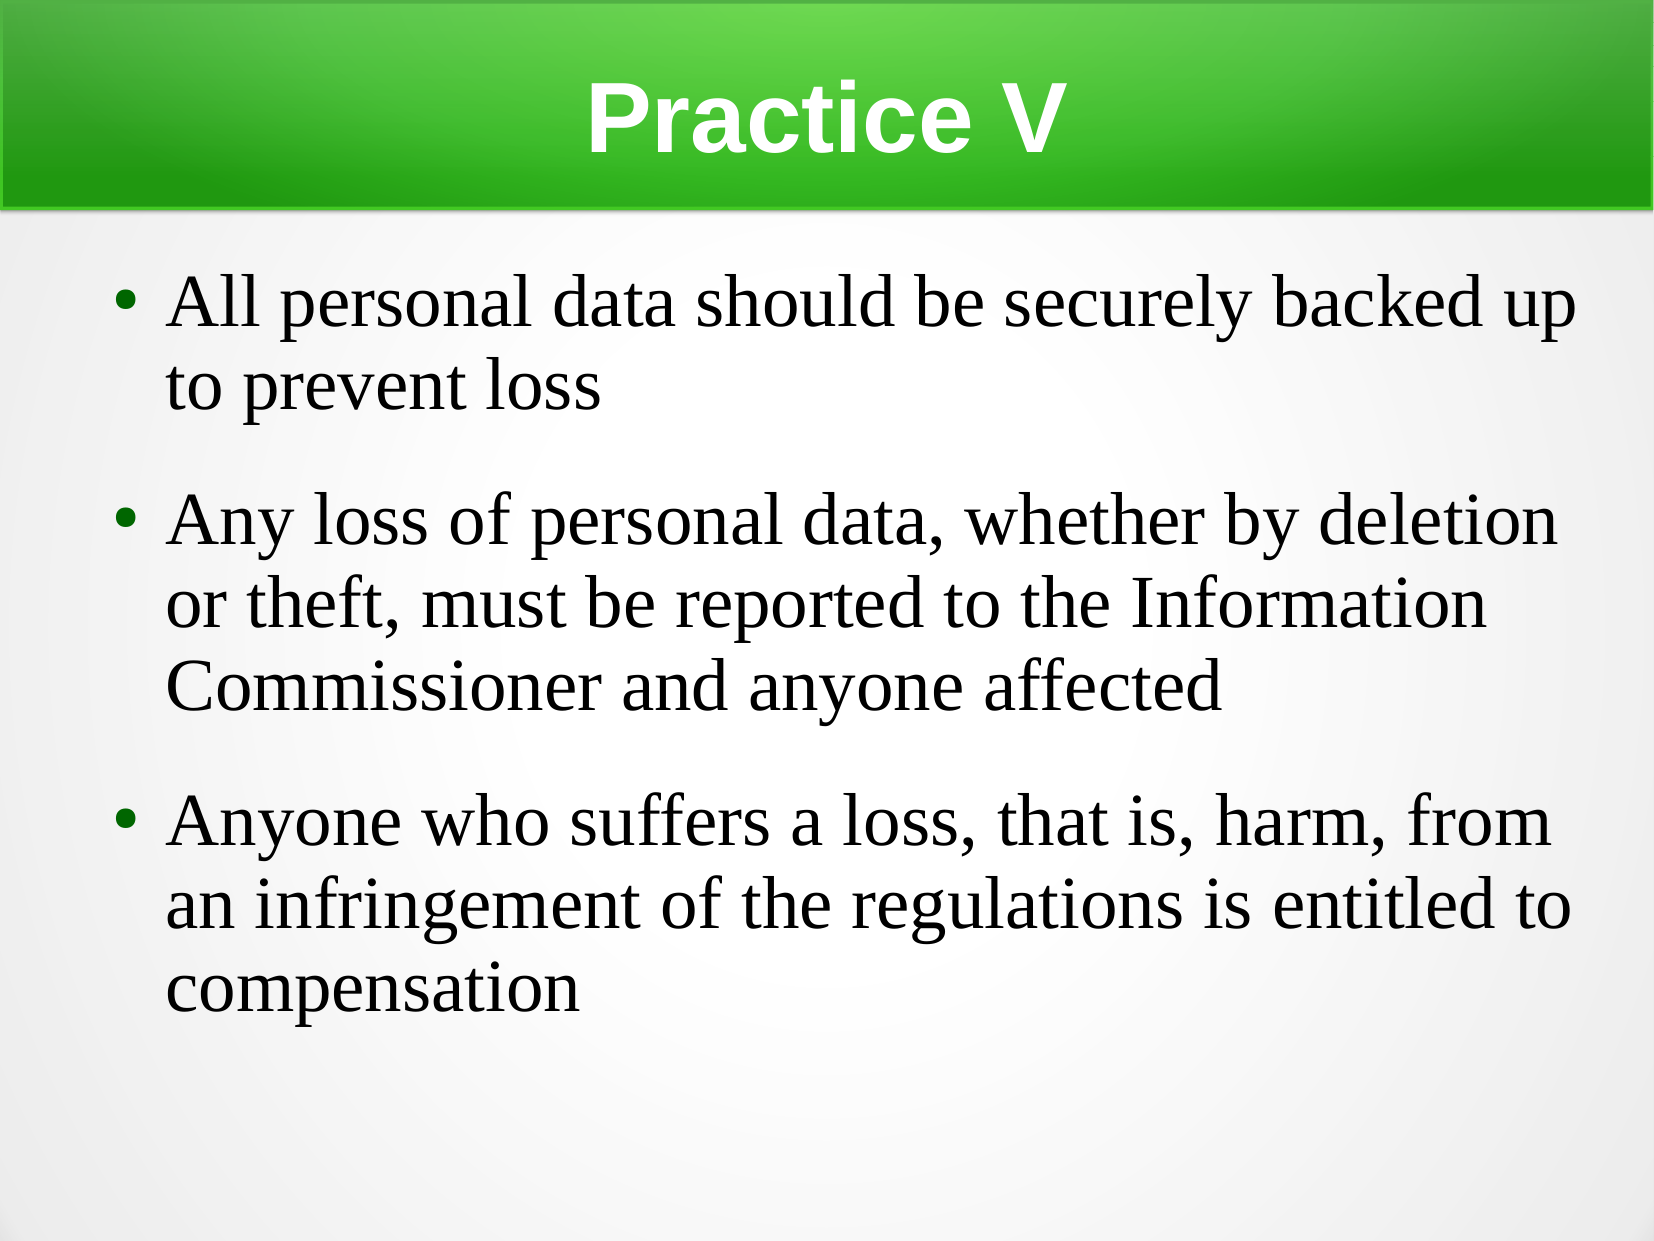

# Practice V
All personal data should be securely backed up to prevent loss
Any loss of personal data, whether by deletion or theft, must be reported to the Information Commissioner and anyone affected
Anyone who suffers a loss, that is, harm, from an infringement of the regulations is entitled to compensation